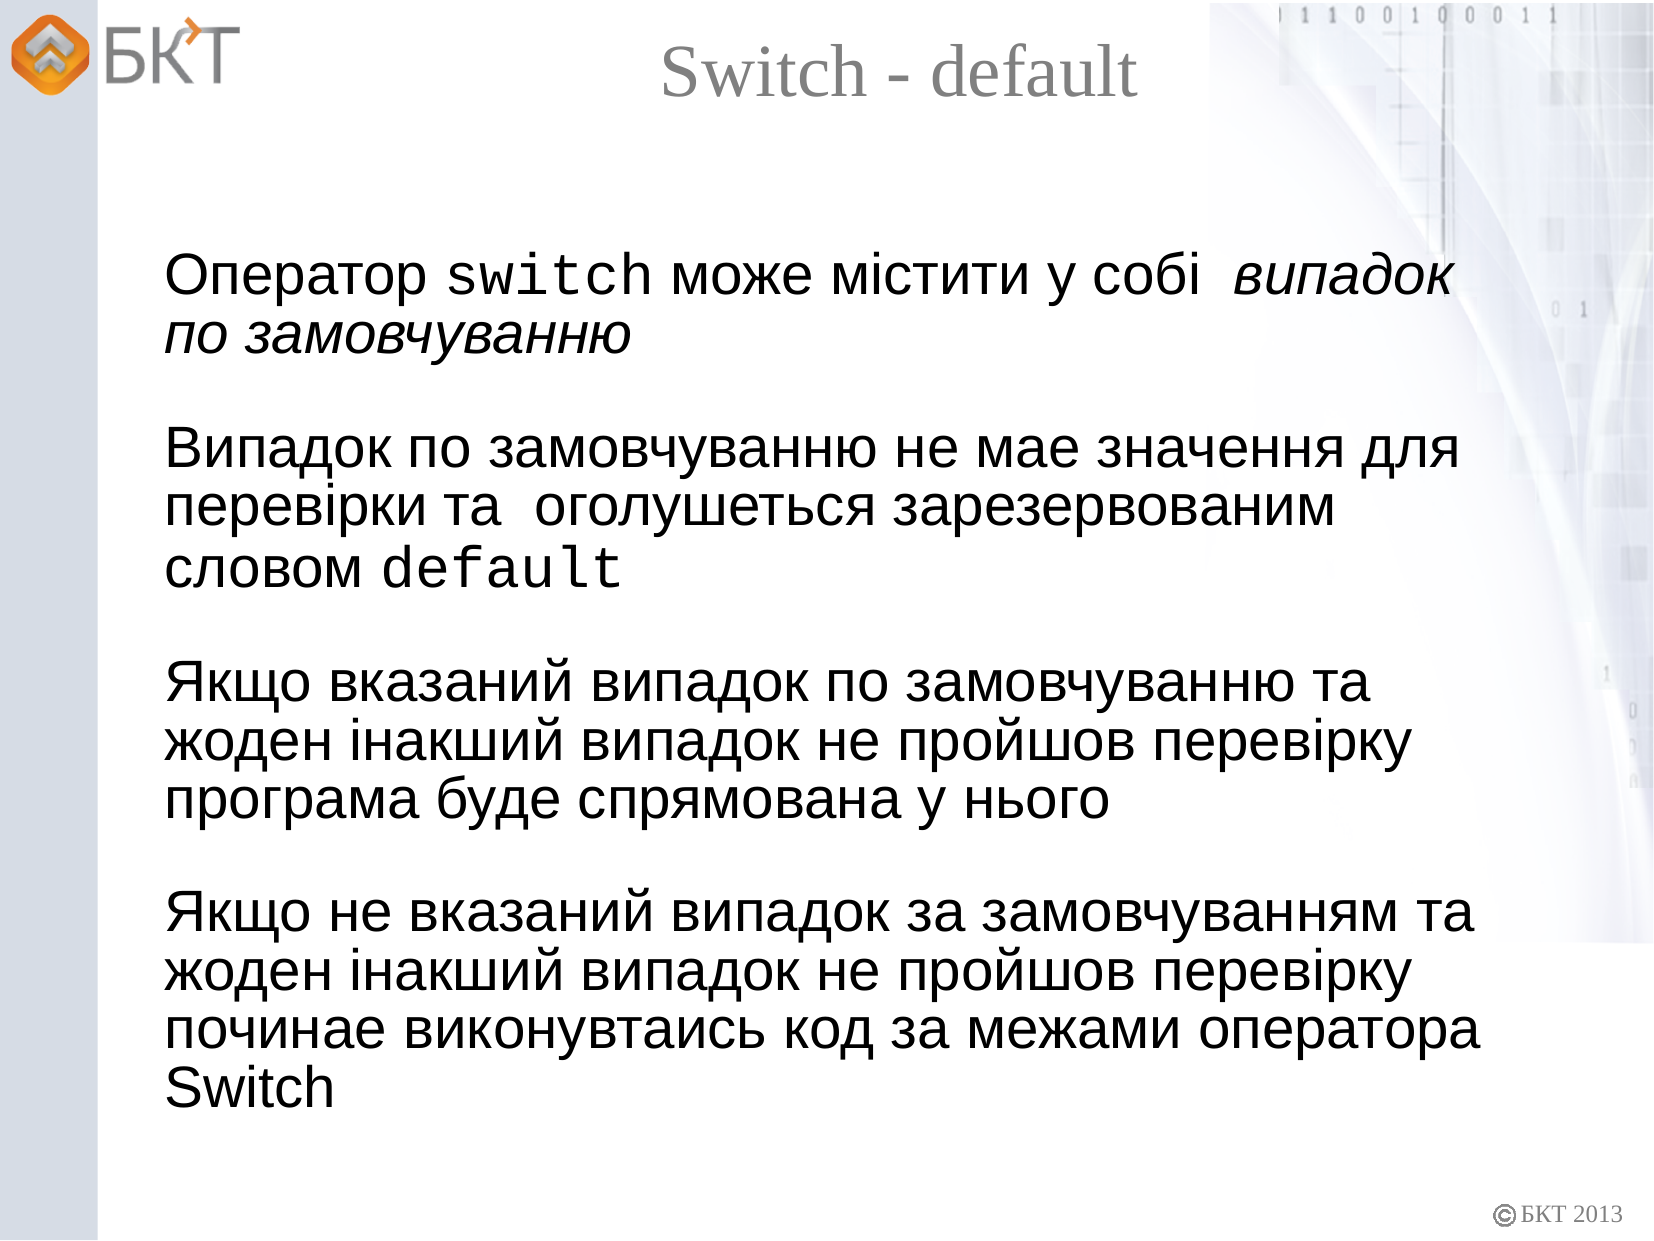

Switch - default
Оператор switch може містити у собі випадок по замовчуванню
Випадок по замовчуванню не мае значення для перевірки та оголушеться зарезервованим словом default
Якщо вказаний випадок по замовчуванню та жоден інакший випадок не пройшов перевірку програма буде спрямована у нього
Якщо не вказаний випадок за замовчуванням та жоден інакший випадок не пройшов перевірку починае виконувтаись код за межами оператора Switch
БКТ 2013